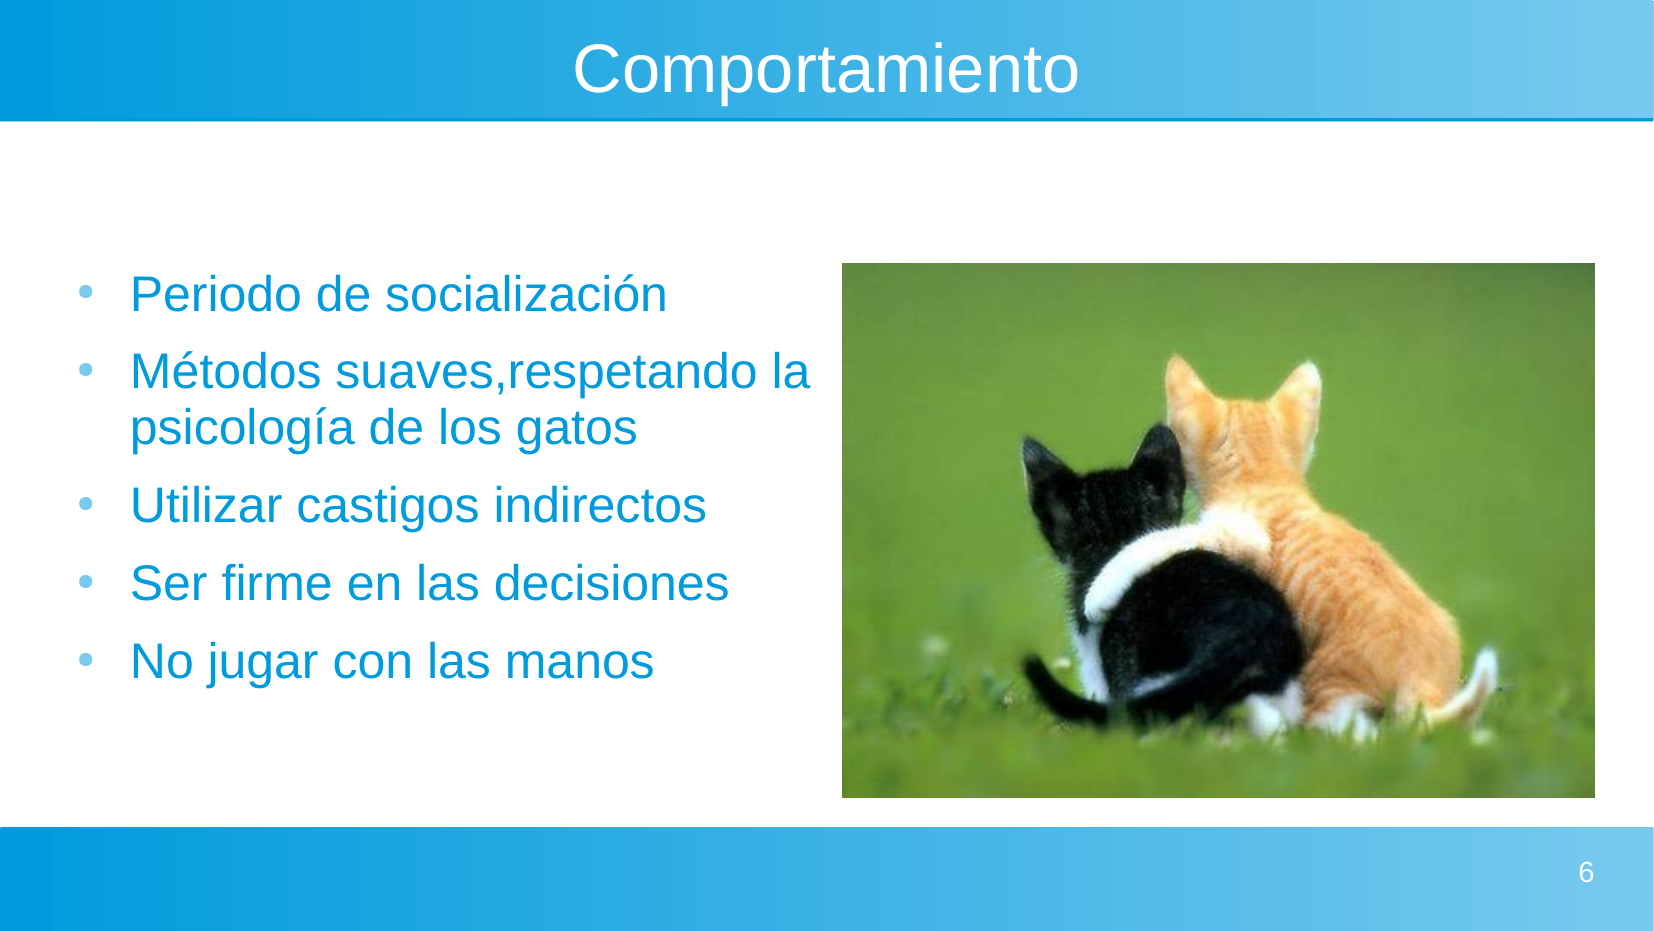

# Comportamiento
Periodo de socialización
Métodos suaves,respetando la psicología de los gatos
Utilizar castigos indirectos
Ser firme en las decisiones
No jugar con las manos
6